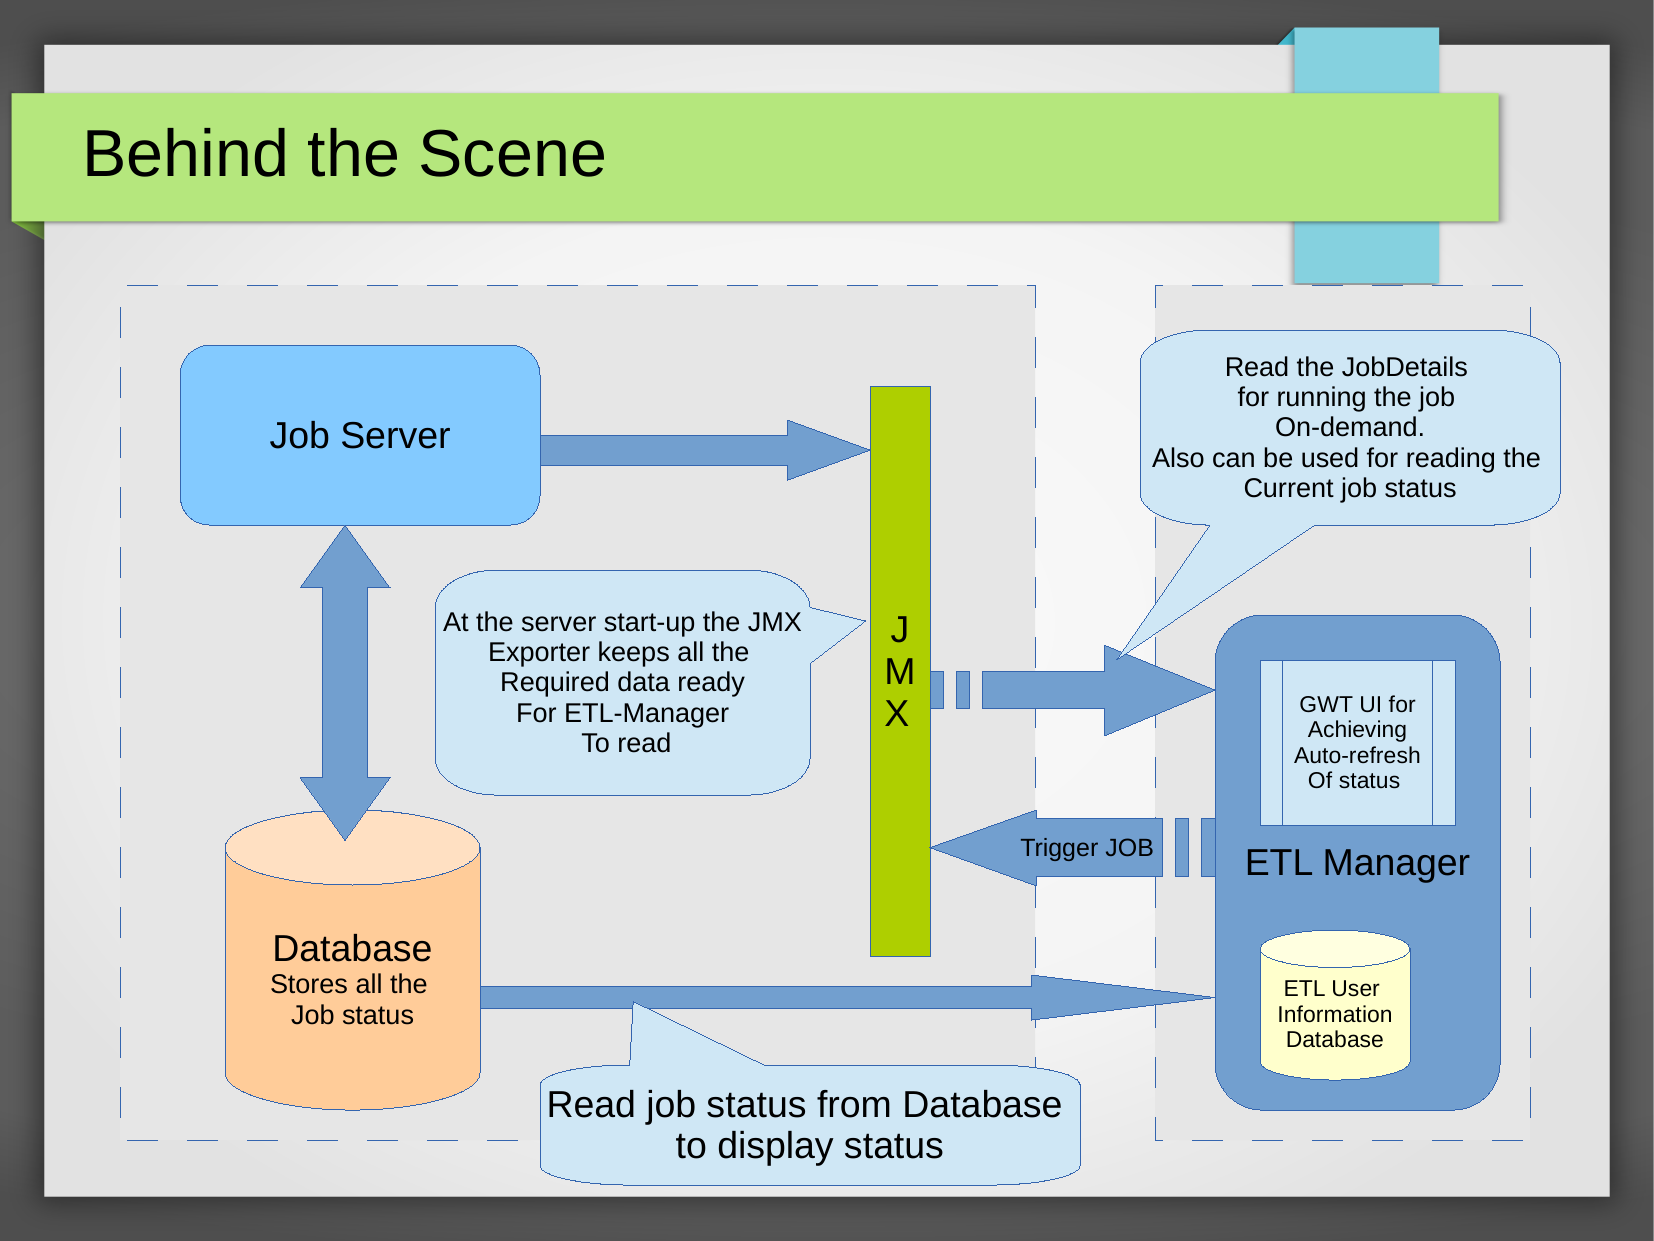

# Behind the Scene
Read the JobDetails
for running the job
On-demand.
Also can be used for reading the
Current job status
Job Server
J
M
X
At the server start-up the JMX
Exporter keeps all the
Required data ready
For ETL-Manager
 To read
ETL Manager
GWT UI for
Achieving
Auto-refresh
Of status
Database
Stores all the
Job status
Trigger JOB
ETL User
Information
Database
Read job status from Database
to display status